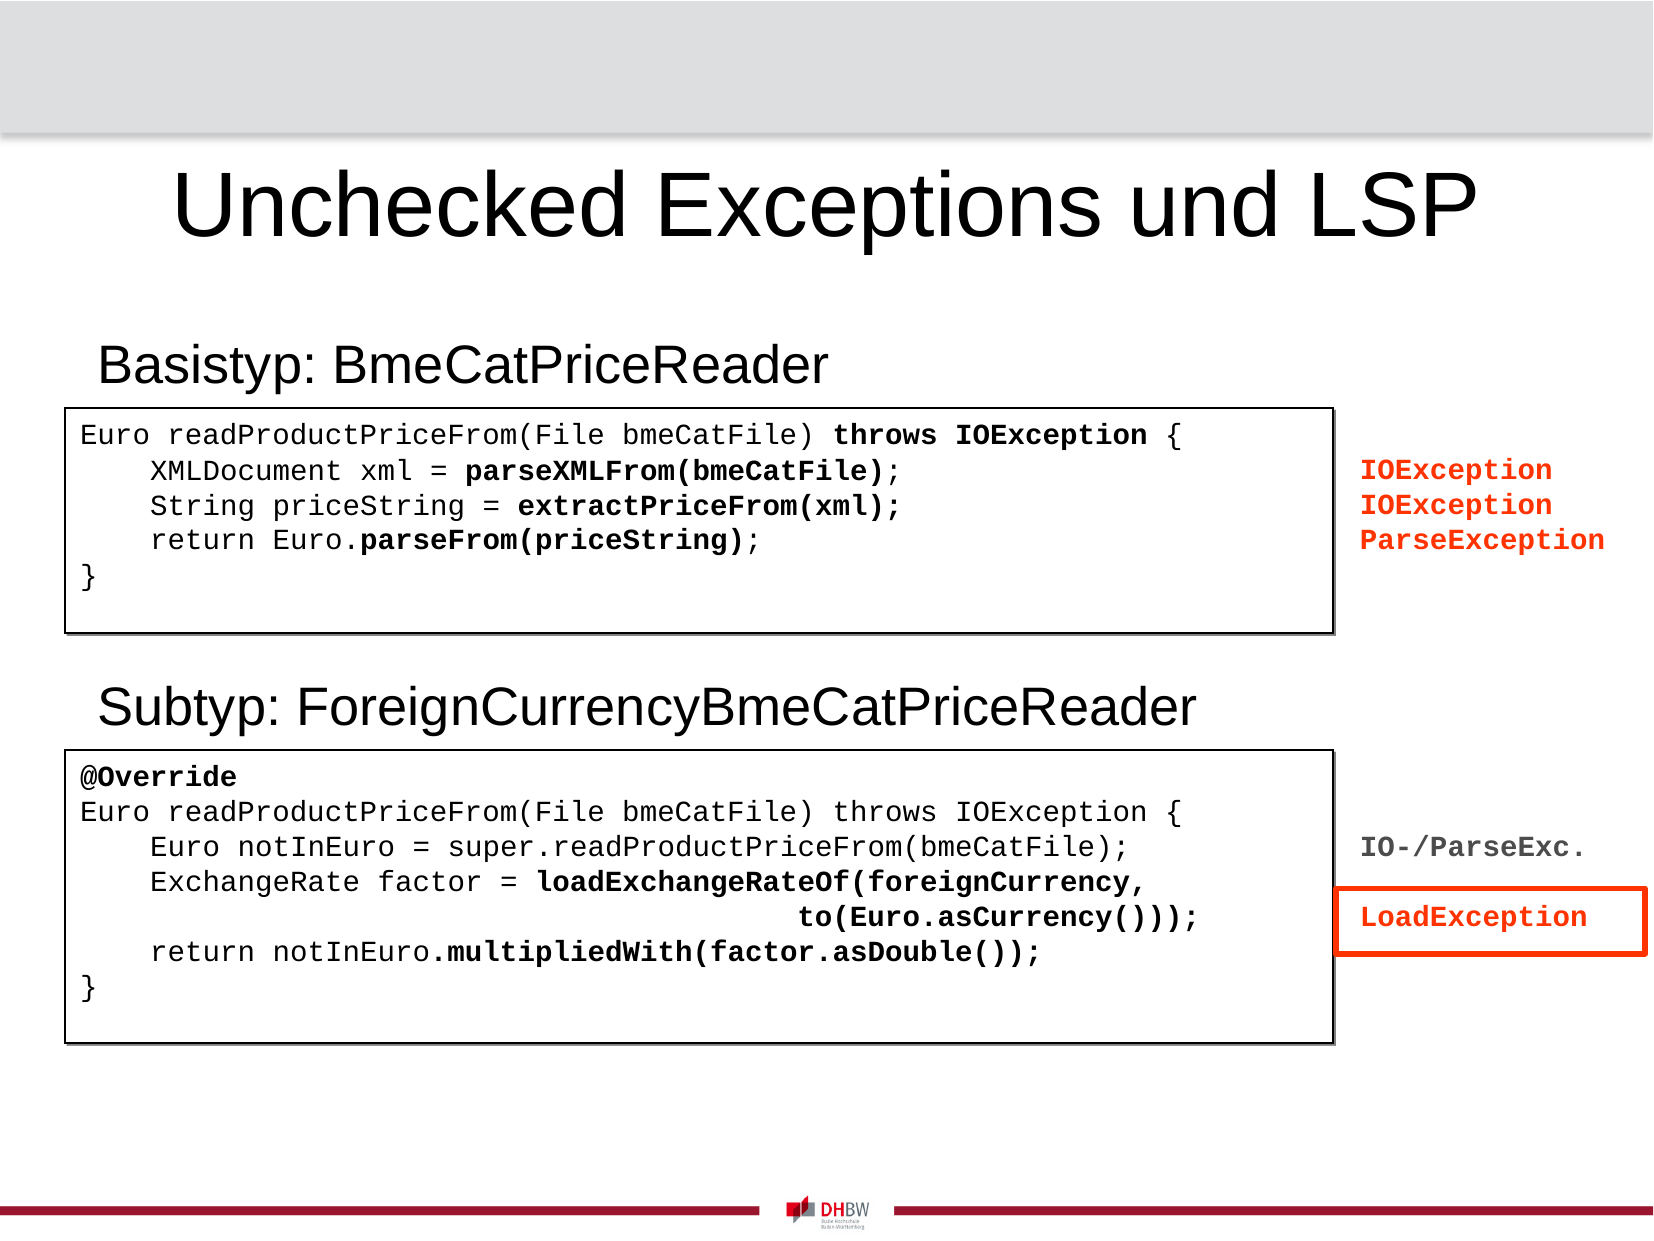

# Unchecked Exceptions und LSP
Basistyp: BmeCatPriceReader
IOException
IOException
ParseException
Euro readProductPriceFrom(File bmeCatFile) throws IOException {
 XMLDocument xml = parseXMLFrom(bmeCatFile);
 String priceString = extractPriceFrom(xml);
 return Euro.parseFrom(priceString);
}
Subtyp: ForeignCurrencyBmeCatPriceReader
@Override
Euro readProductPriceFrom(File bmeCatFile) throws IOException {
 Euro notInEuro = super.readProductPriceFrom(bmeCatFile);
 ExchangeRate factor = loadExchangeRateOf(foreignCurrency,
 to(Euro.asCurrency()));
 return notInEuro.multipliedWith(factor.asDouble());
}
IO-/ParseExc.
LoadException